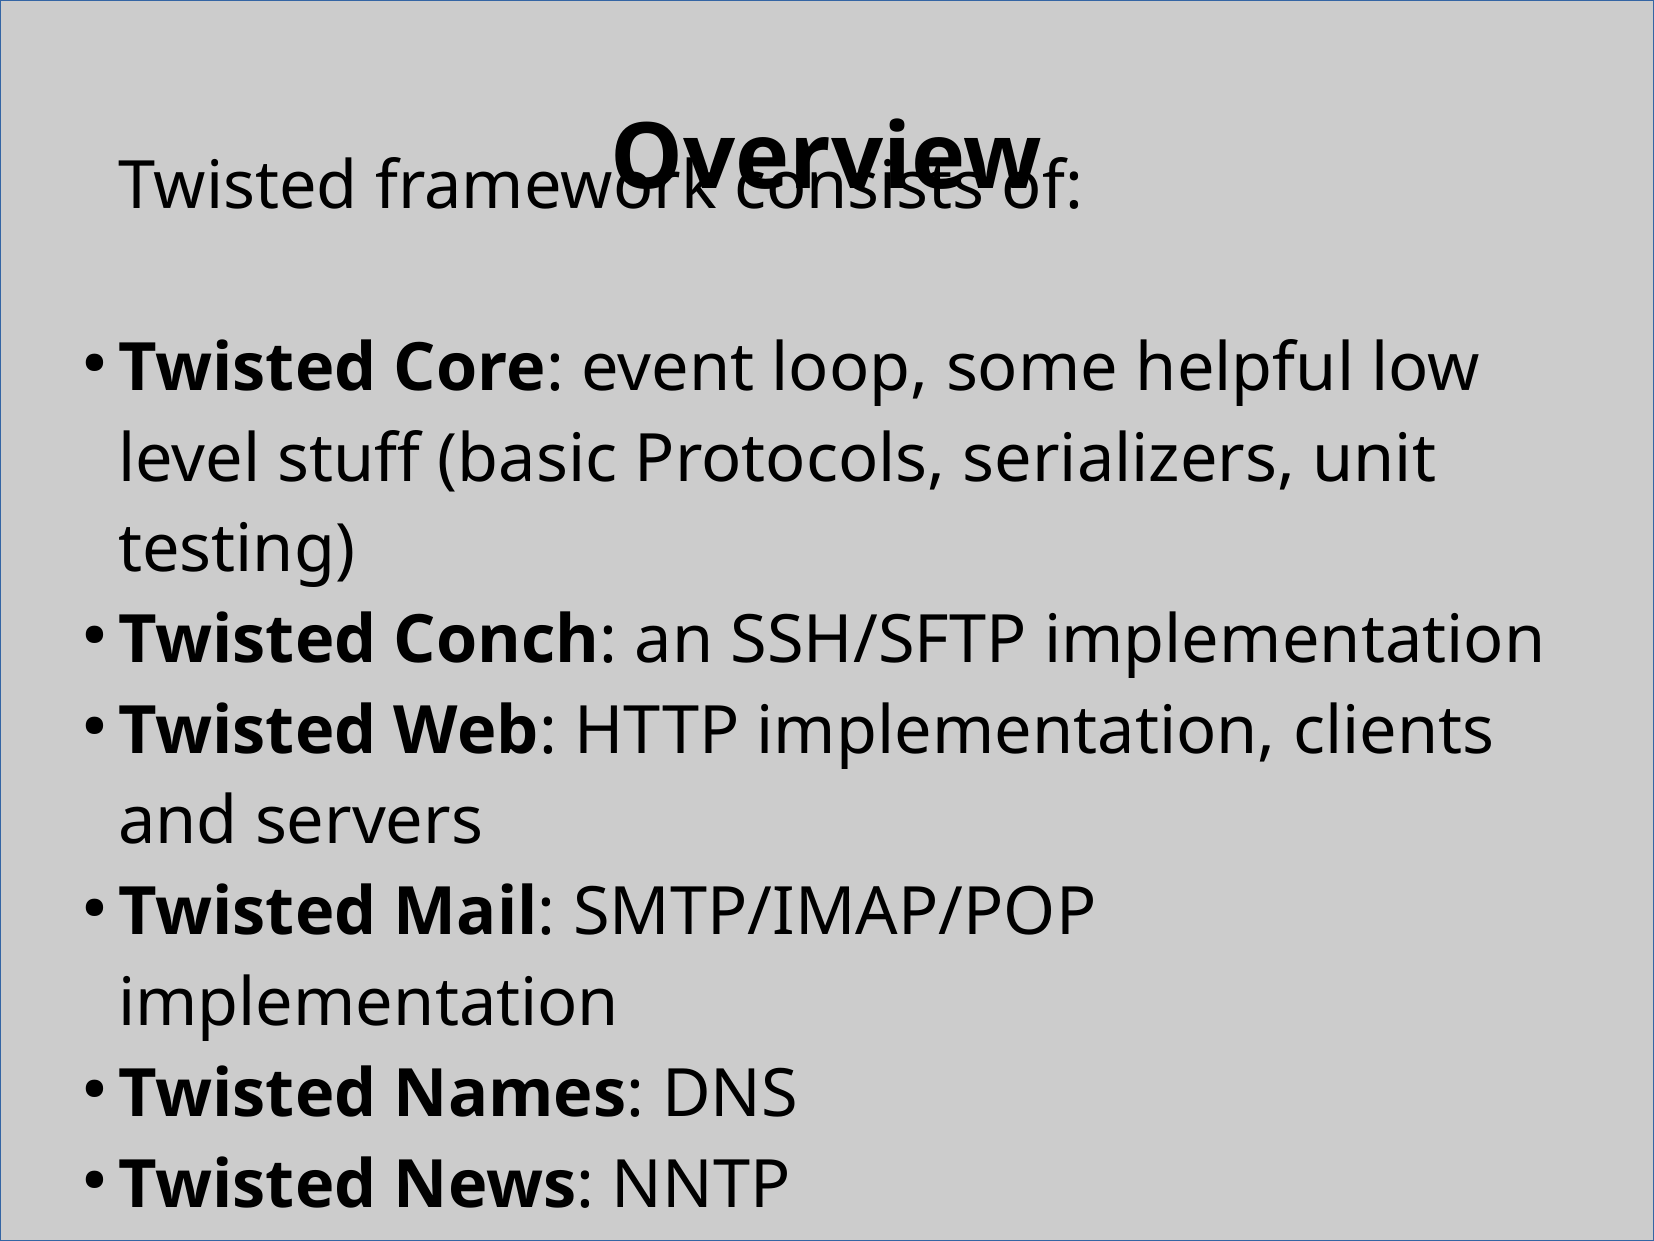

# Overview
Twisted framework consists of:
Twisted Core: event loop, some helpful low level stuff (basic Protocols, serializers, unit testing)
Twisted Conch: an SSH/SFTP implementation
Twisted Web: HTTP implementation, clients and servers
Twisted Mail: SMTP/IMAP/POP implementation
Twisted Names: DNS
Twisted News: NNTP